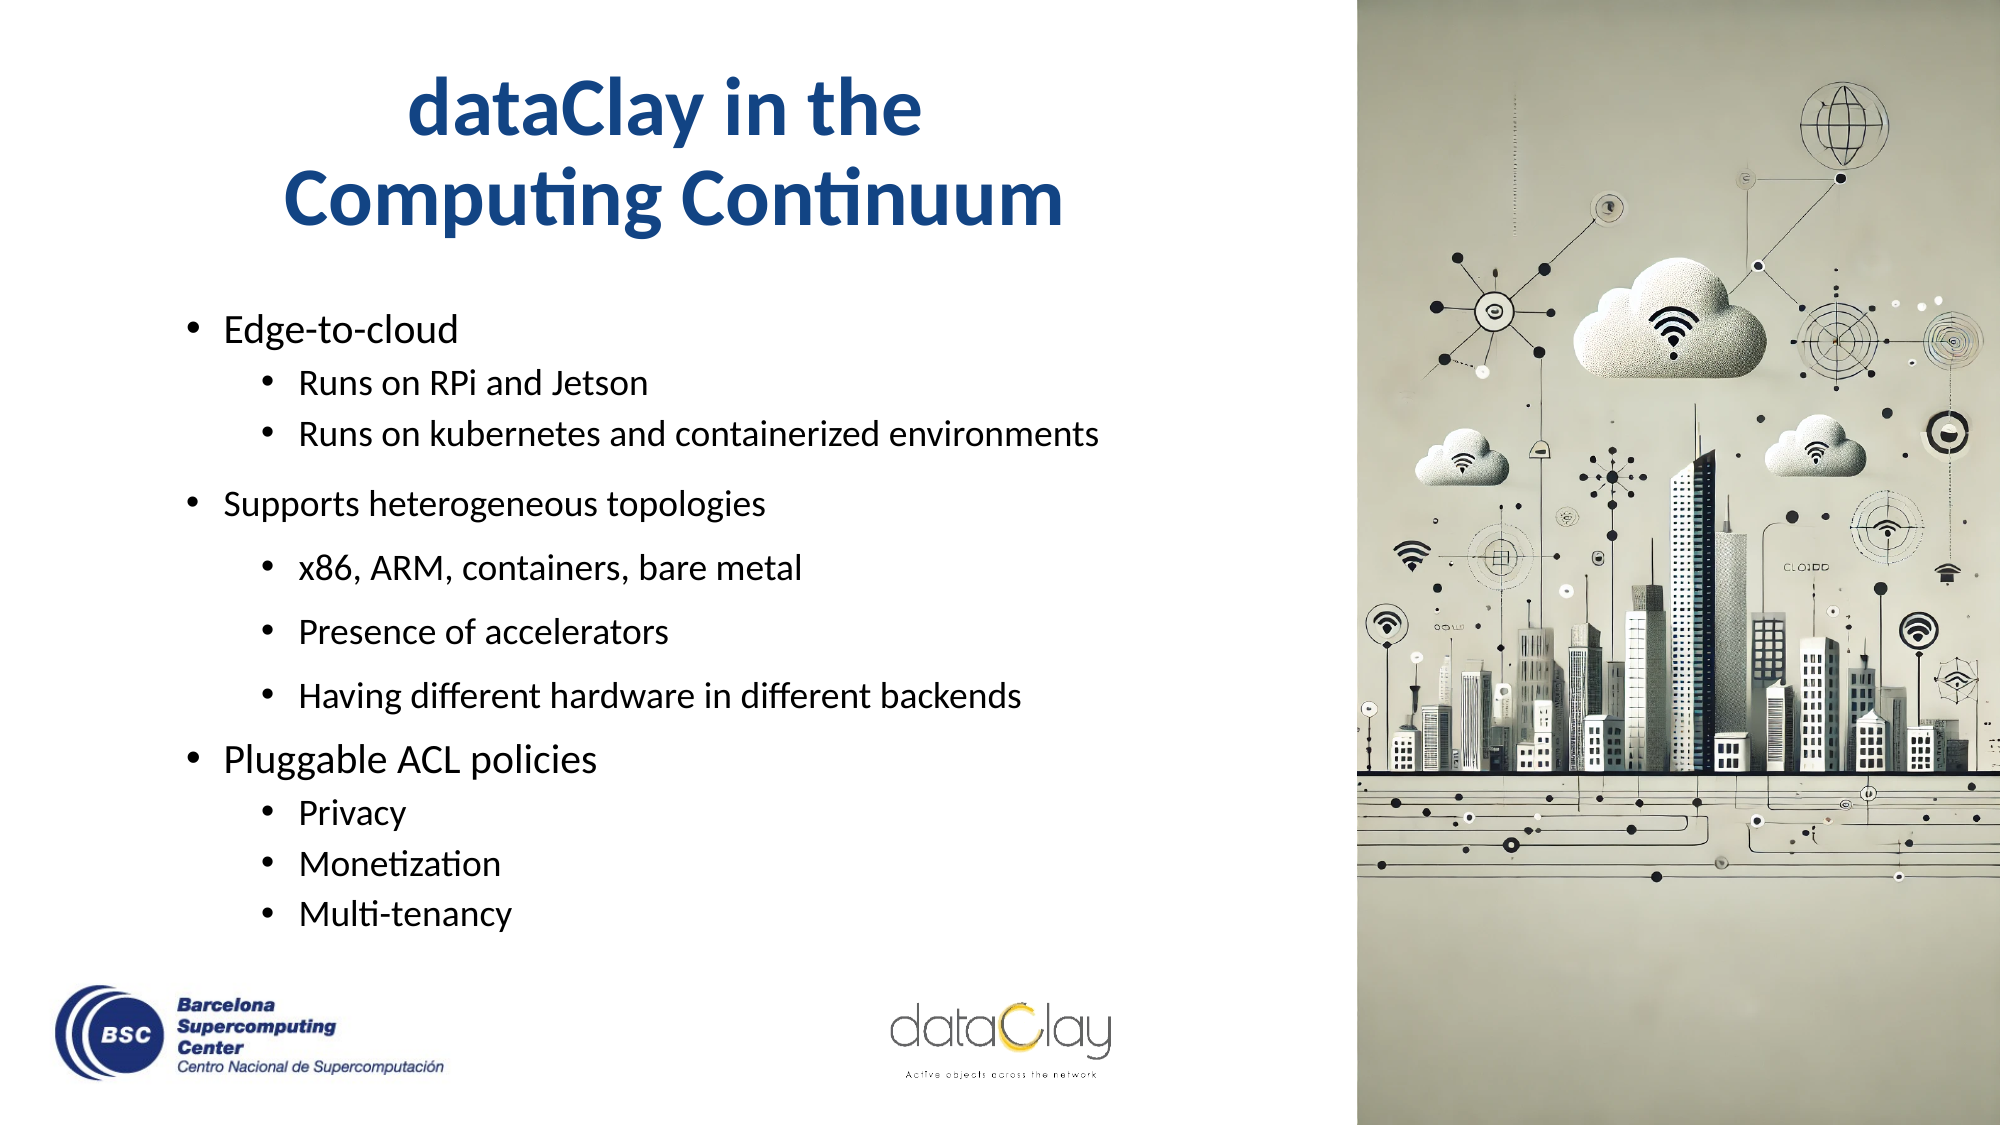

# dataClay in the Computing Continuum
Edge-to-cloud
Runs on RPi and Jetson
Runs on kubernetes and containerized environments
Supports heterogeneous topologies
x86, ARM, containers, bare metal
Presence of accelerators
Having different hardware in different backends
Pluggable ACL policies
Privacy
Monetization
Multi-tenancy